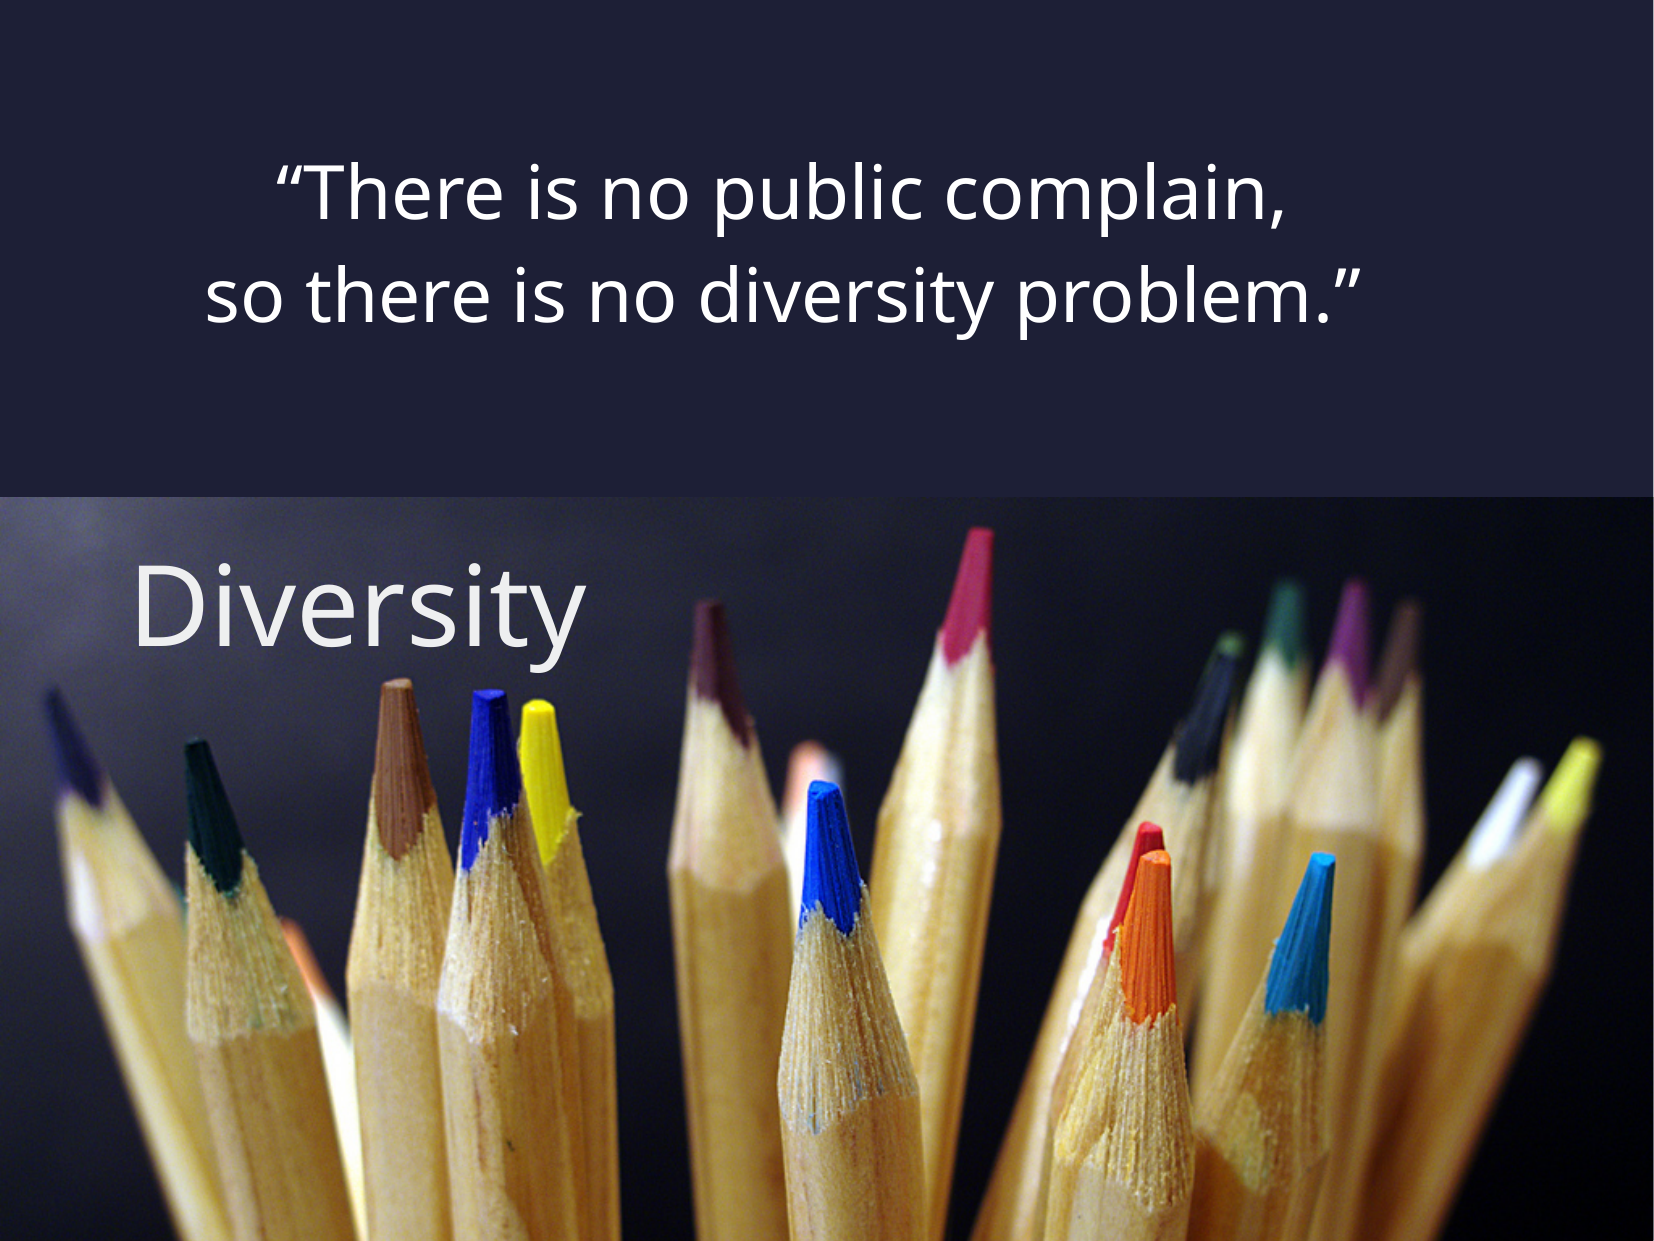

“There is no public complain,
so there is no diversity problem.”
Diversity